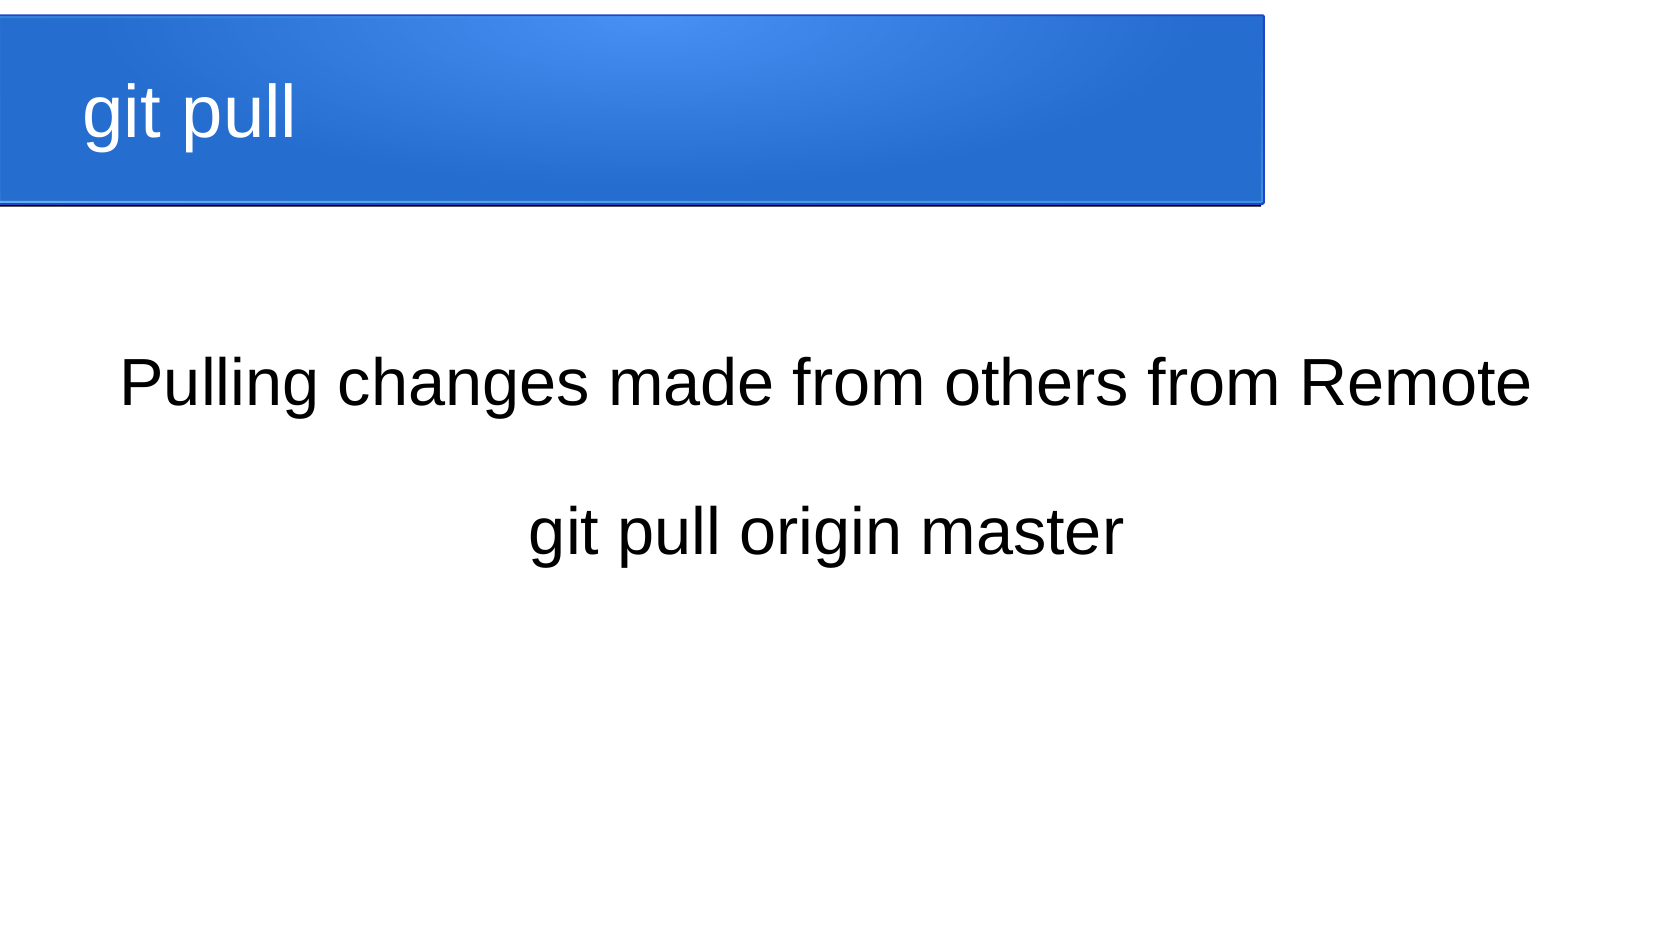

# git pull
Pulling changes made from others from Remote
git pull origin master